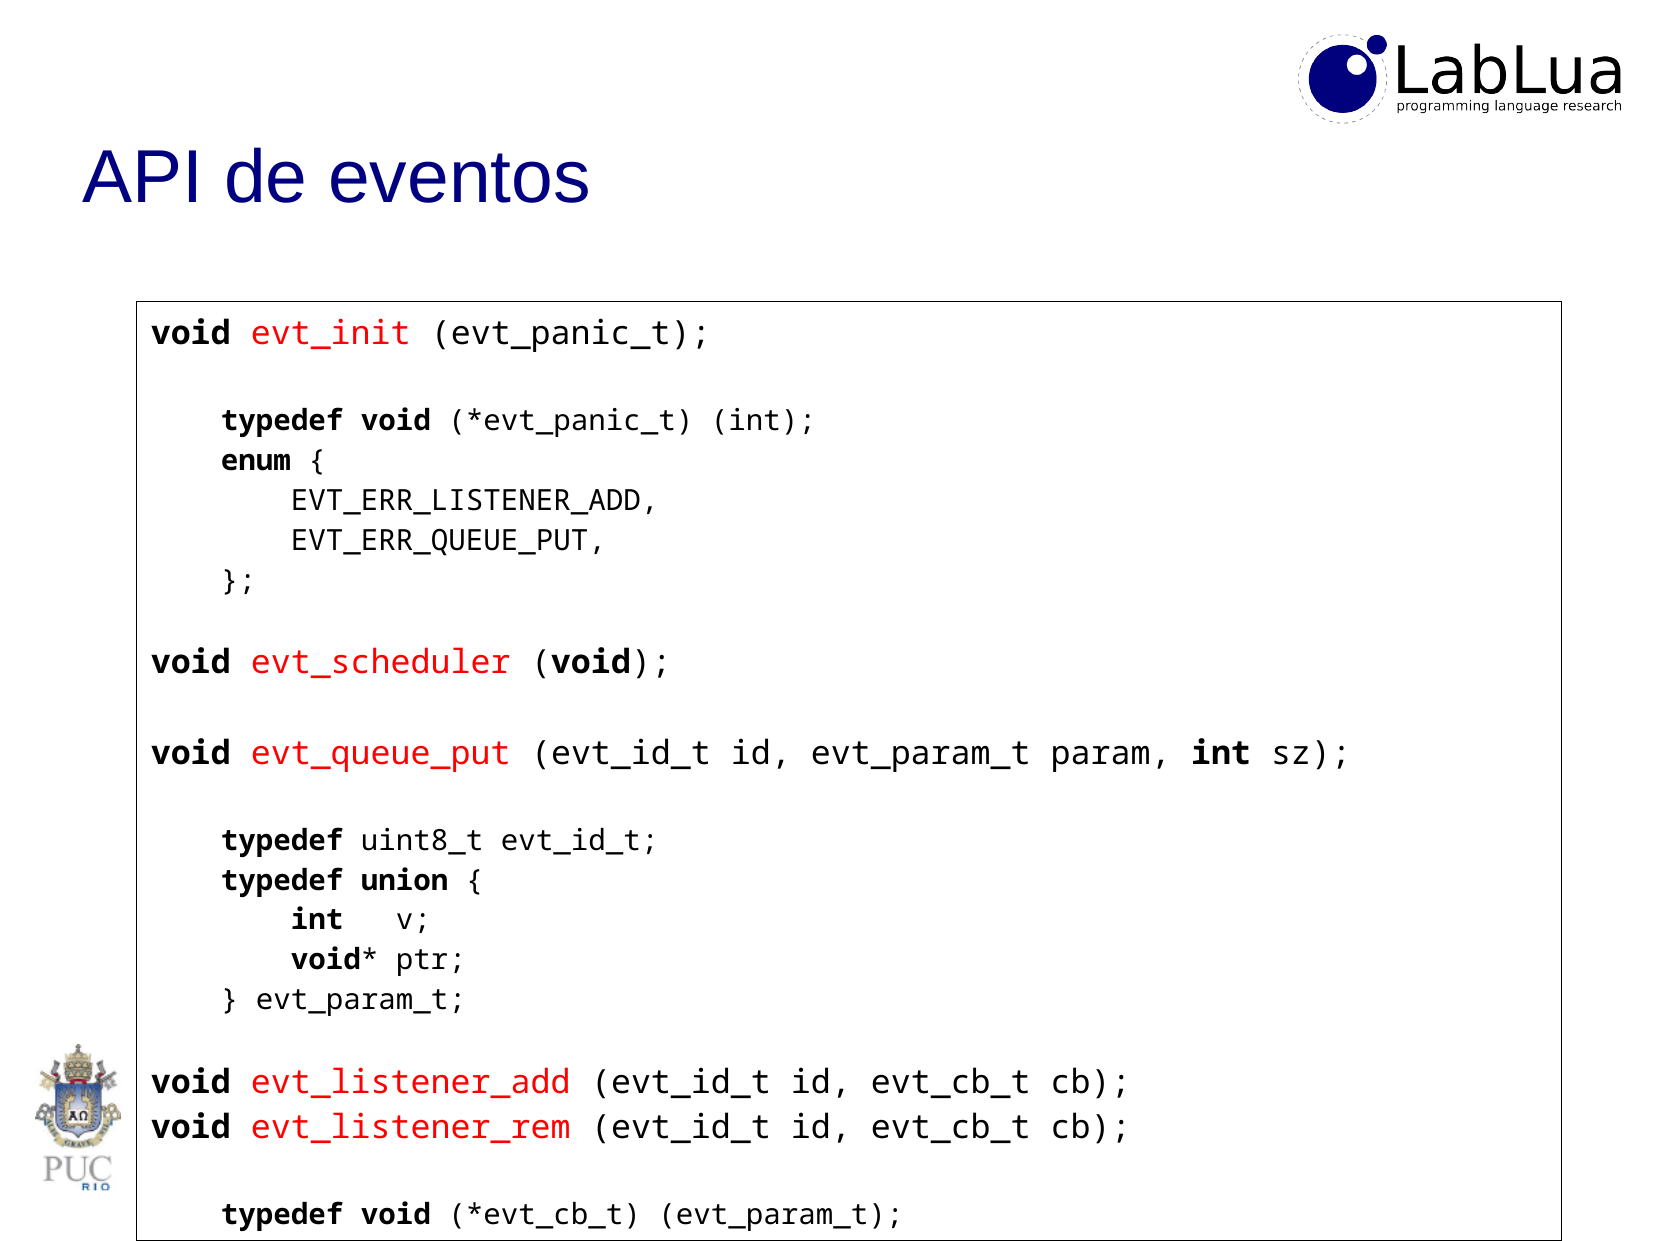

# API de eventos
void evt_init (evt_panic_t);
 typedef void (*evt_panic_t) (int);
 enum {
 EVT_ERR_LISTENER_ADD,
 EVT_ERR_QUEUE_PUT,
 };
void evt_scheduler (void);
void evt_queue_put (evt_id_t id, evt_param_t param, int sz);
 typedef uint8_t evt_id_t;
 typedef union {
 int v;
 void* ptr;
 } evt_param_t;
void evt_listener_add (evt_id_t id, evt_cb_t cb);
void evt_listener_rem (evt_id_t id, evt_cb_t cb);
 typedef void (*evt_cb_t) (evt_param_t);